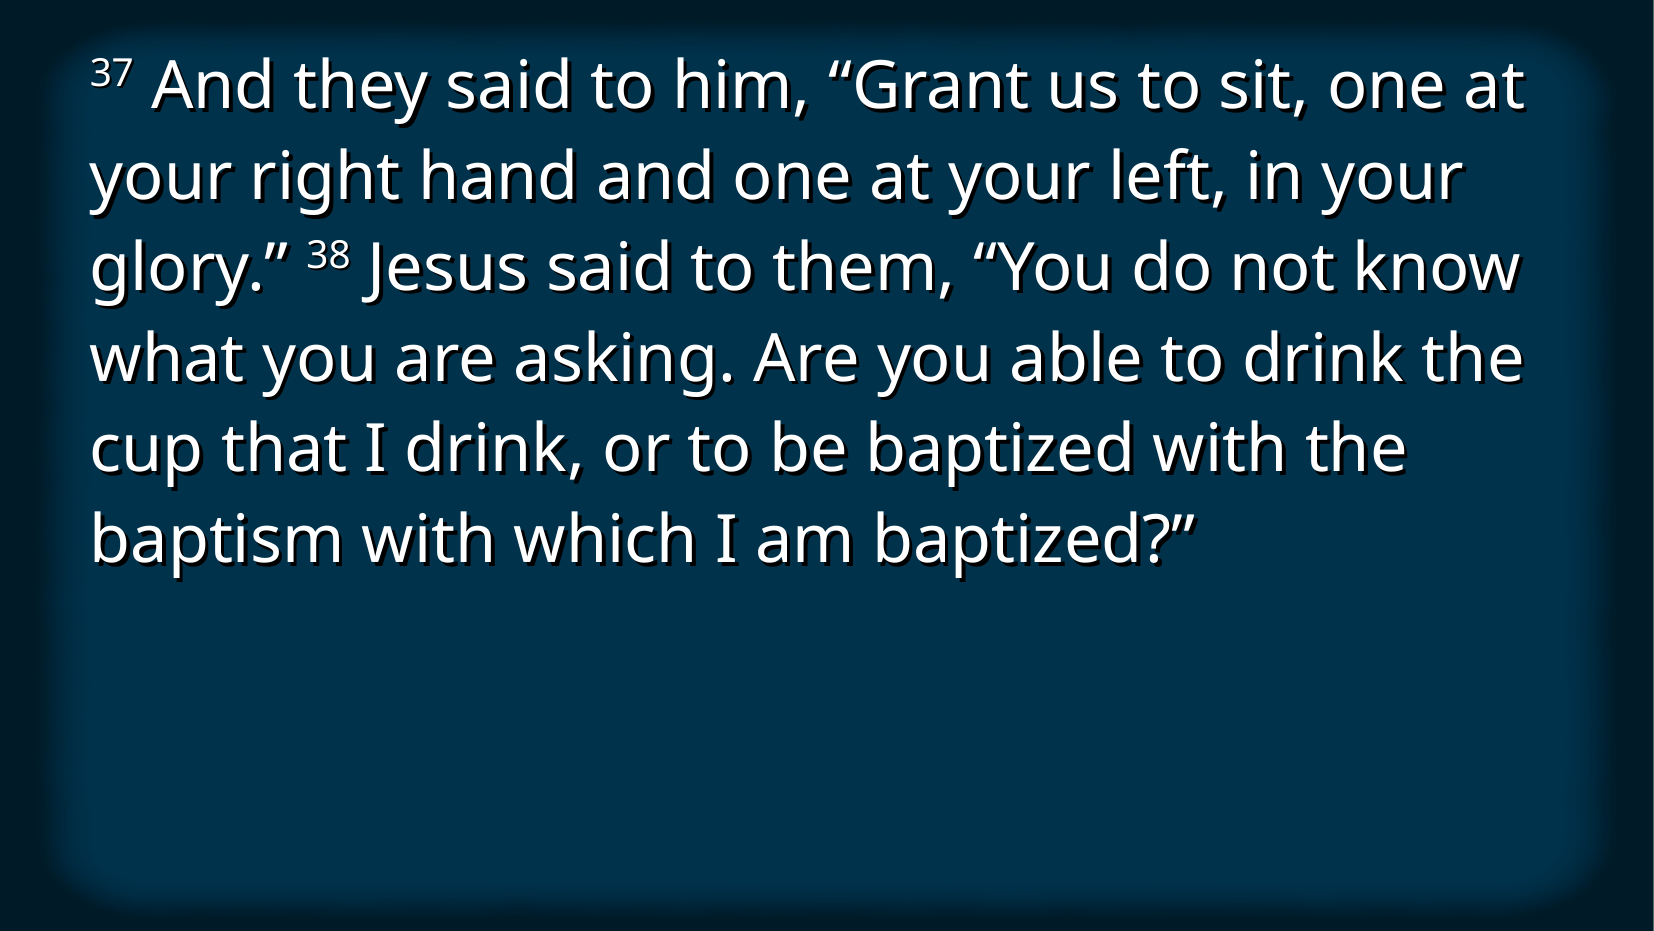

37 And they said to him, “Grant us to sit, one at your right hand and one at your left, in your glory.” 38 Jesus said to them, “You do not know what you are asking. Are you able to drink the cup that I drink, or to be baptized with the baptism with which I am baptized?”